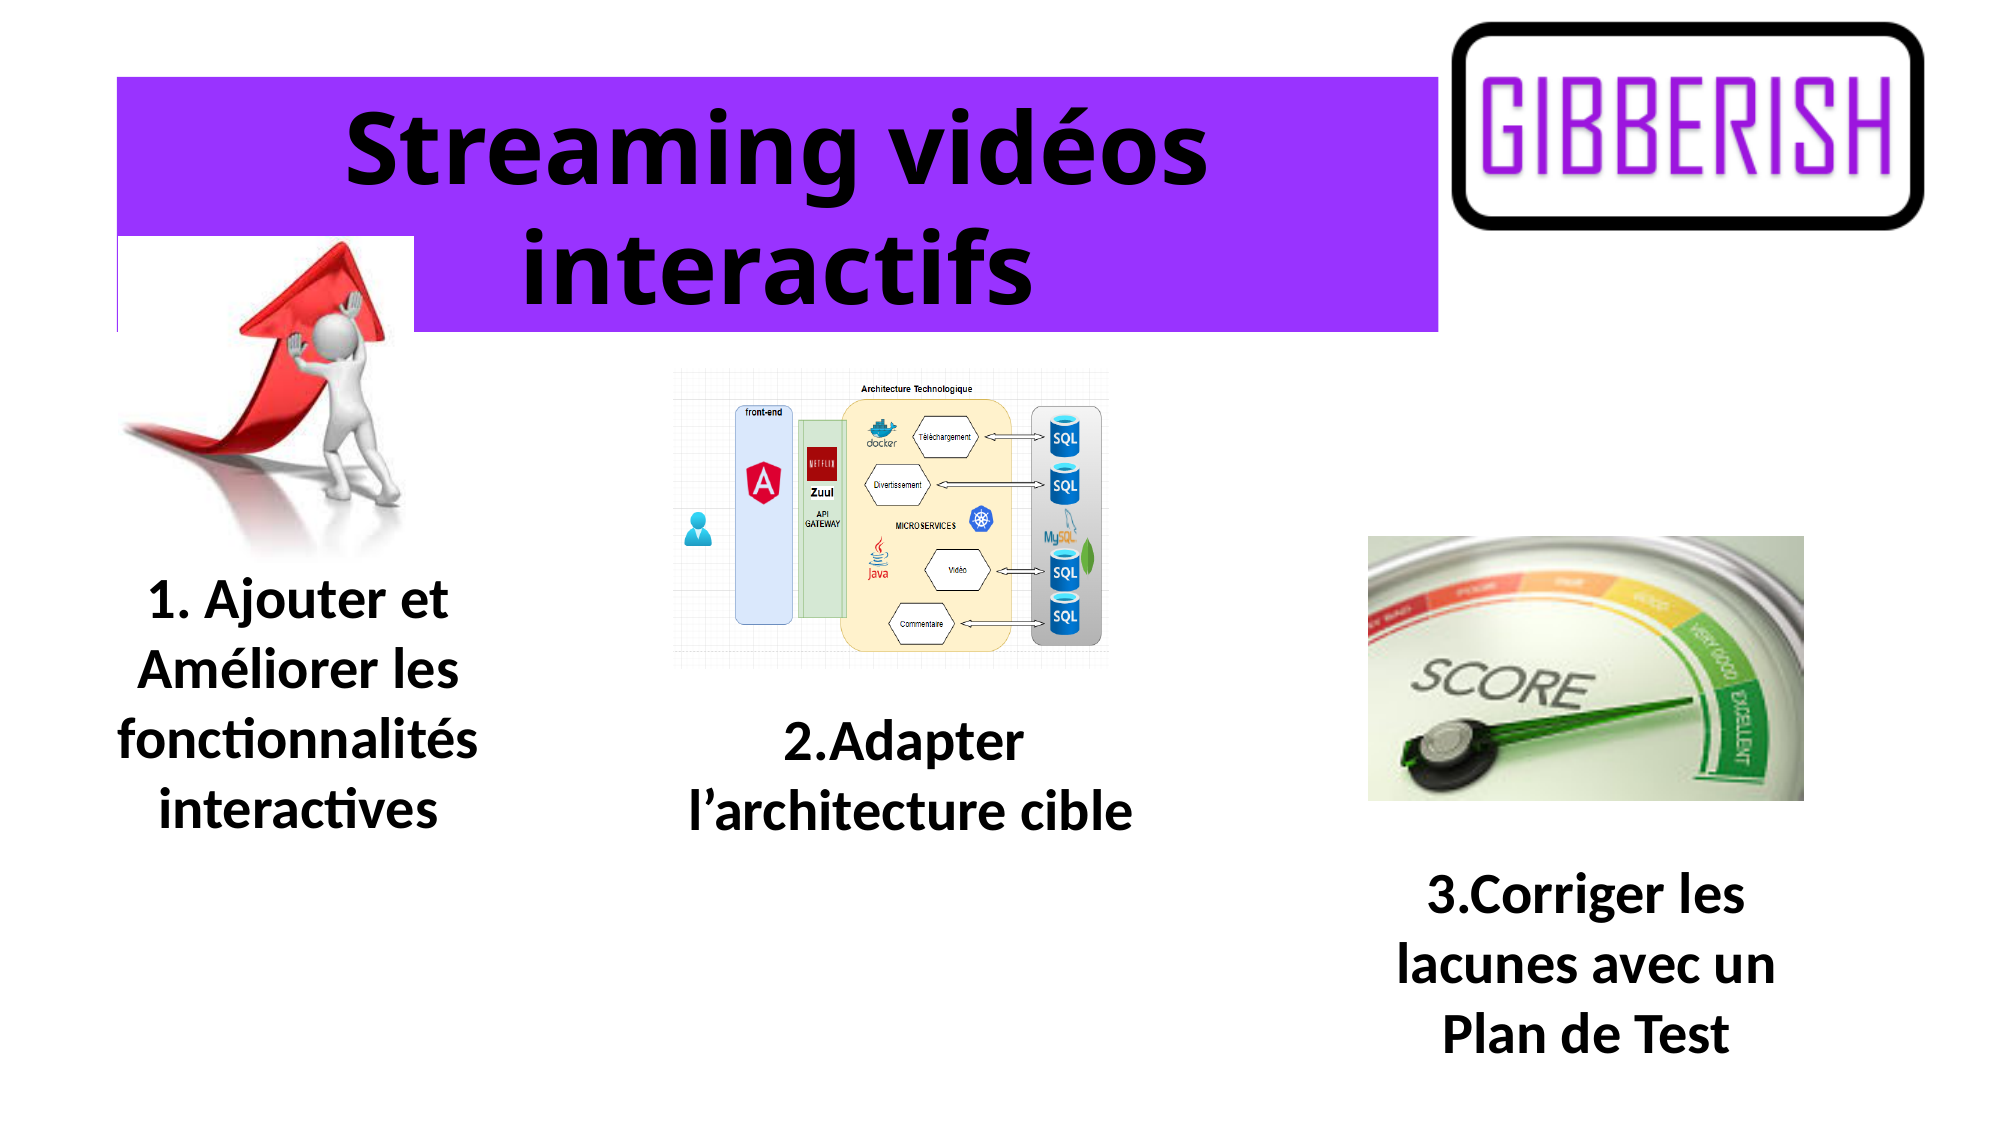

Streaming vidéos interactifs
1. Ajouter et Améliorer les fonctionnalités interactives
2.Adapter l’architecture cible
3.Corriger les lacunes avec un Plan de Test